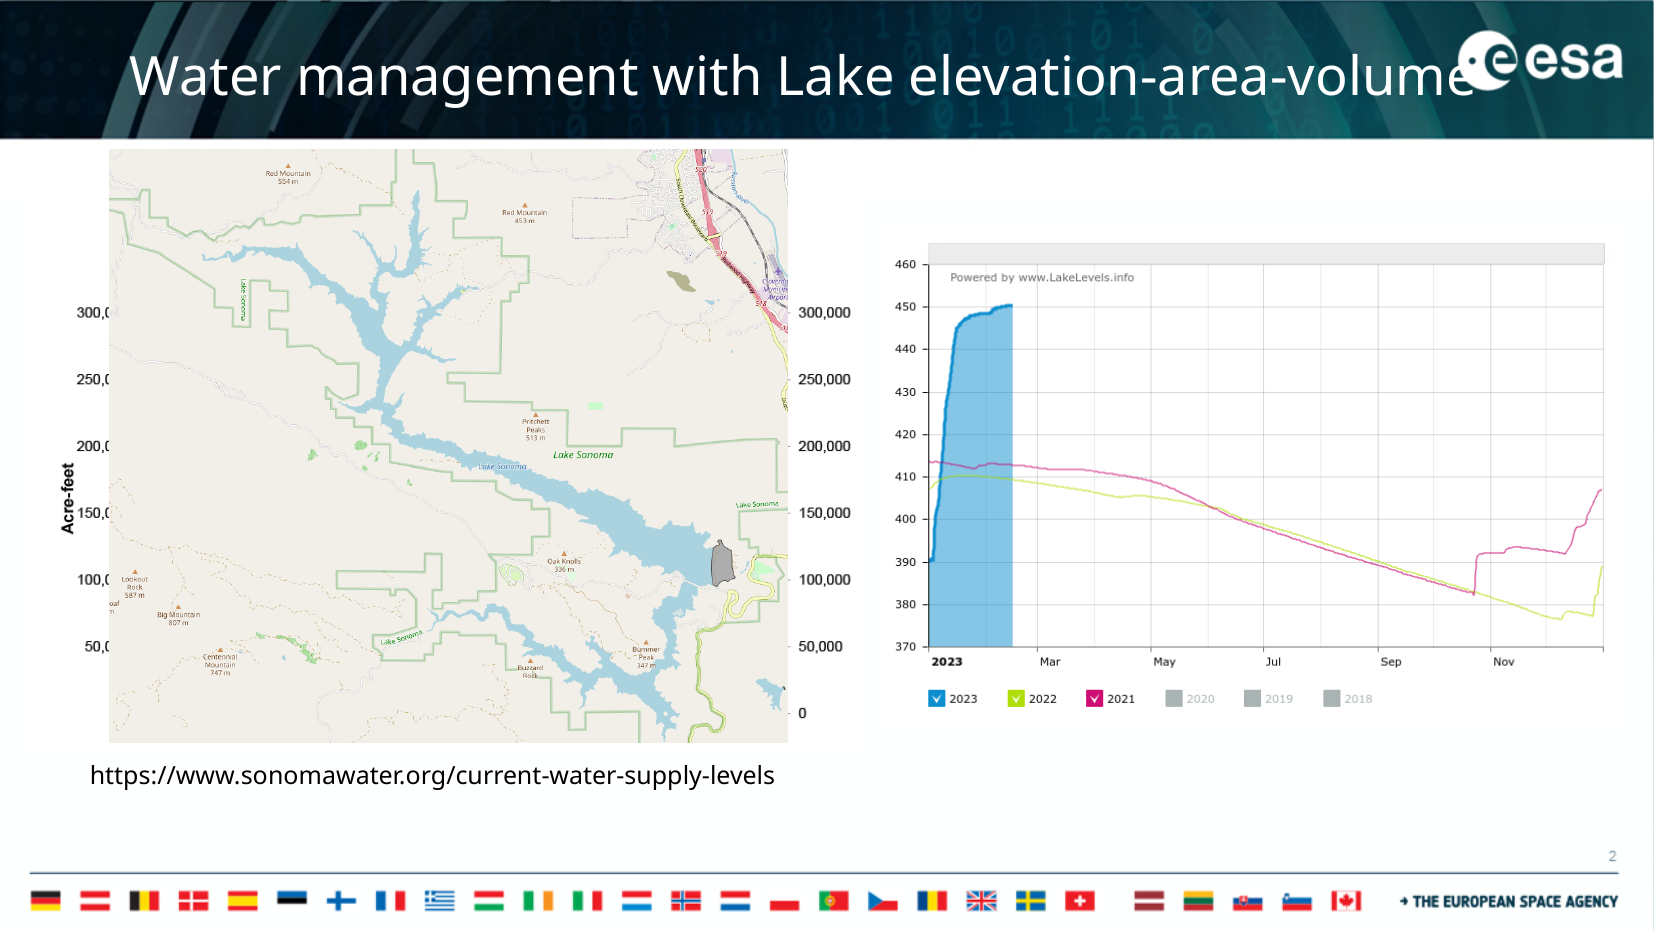

# Water management with Lake elevation-area-volume
https://www.sonomawater.org/current-water-supply-levels